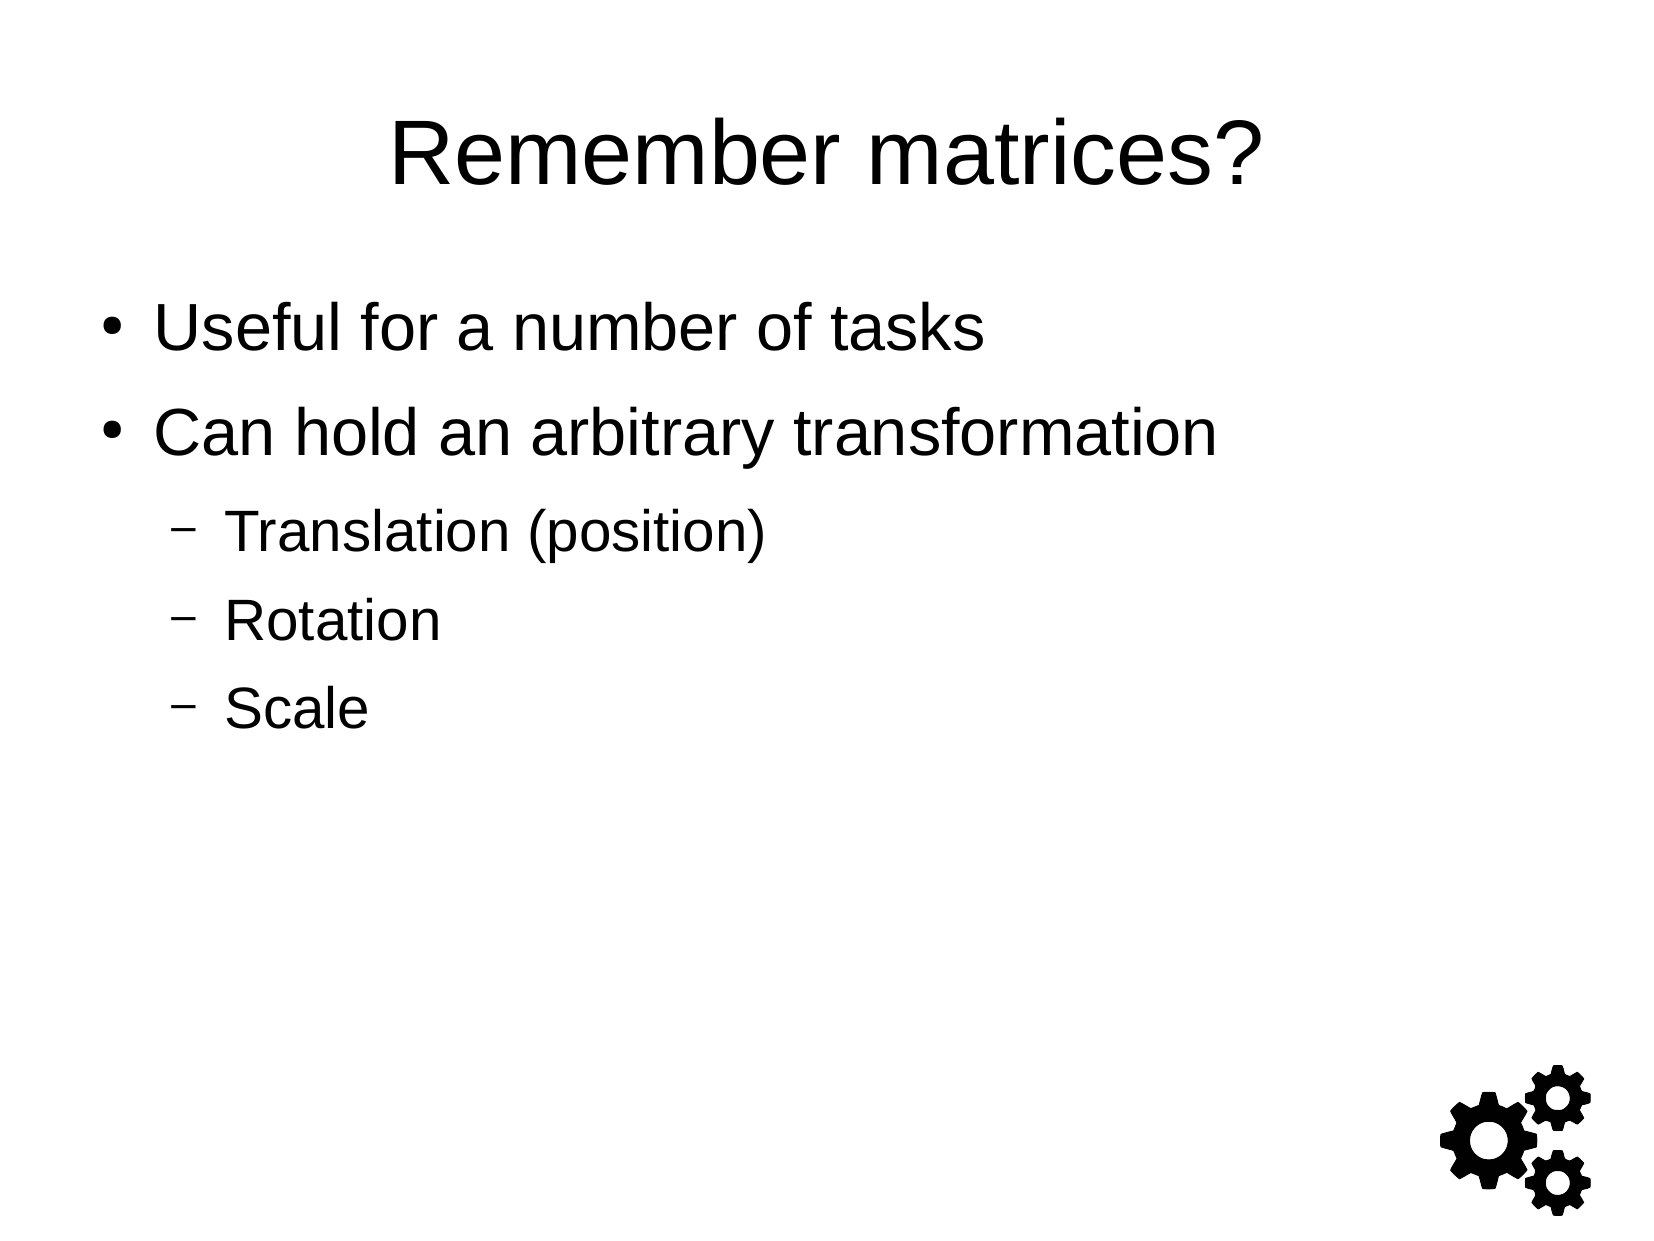

# Remember matrices?
Useful for a number of tasks
Can hold an arbitrary transformation
Translation (position)
Rotation
Scale